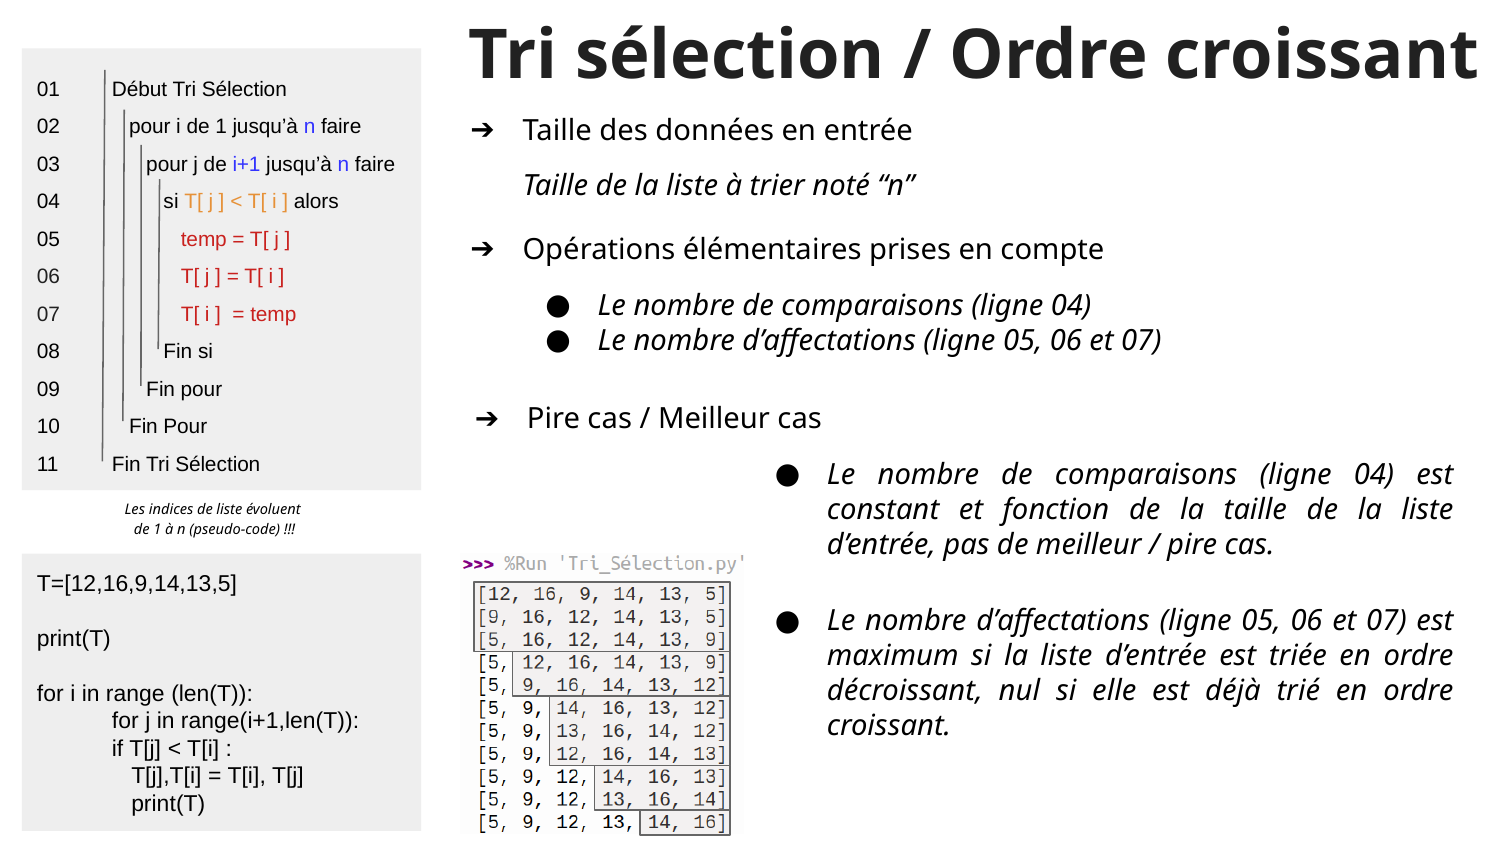

# Tri sélection / Ordre croissant
01	Début Tri Sélection
02	 pour i de 1 jusqu’à n faire
03	 pour j de i+1 jusqu’à n faire
04	 si T[ j ] < T[ i ] alors
05	 temp = T[ j ]
06	 T[ j ] = T[ i ]
07	 T[ i ] = temp
08	 Fin si
09	 Fin pour
10	 Fin Pour
11	Fin Tri Sélection
Taille des données en entrée
Taille de la liste à trier noté “n”
Opérations élémentaires prises en compte
Le nombre de comparaisons (ligne 04)
Le nombre d’affectations (ligne 05, 06 et 07)
Pire cas / Meilleur cas
Le nombre de comparaisons (ligne 04) est constant et fonction de la taille de la liste d’entrée, pas de meilleur / pire cas.
Le nombre d’affectations (ligne 05, 06 et 07) est maximum si la liste d’entrée est triée en ordre décroissant, nul si elle est déjà trié en ordre croissant.
Les indices de liste évoluent
de 1 à n (pseudo-code) !!!
T=[12,16,9,14,13,5]
print(T)
for i in range (len(T)):
	for j in range(i+1,len(T)):
 	if T[j] < T[i] :
 	 T[j],T[i] = T[i], T[j]
 	 print(T)